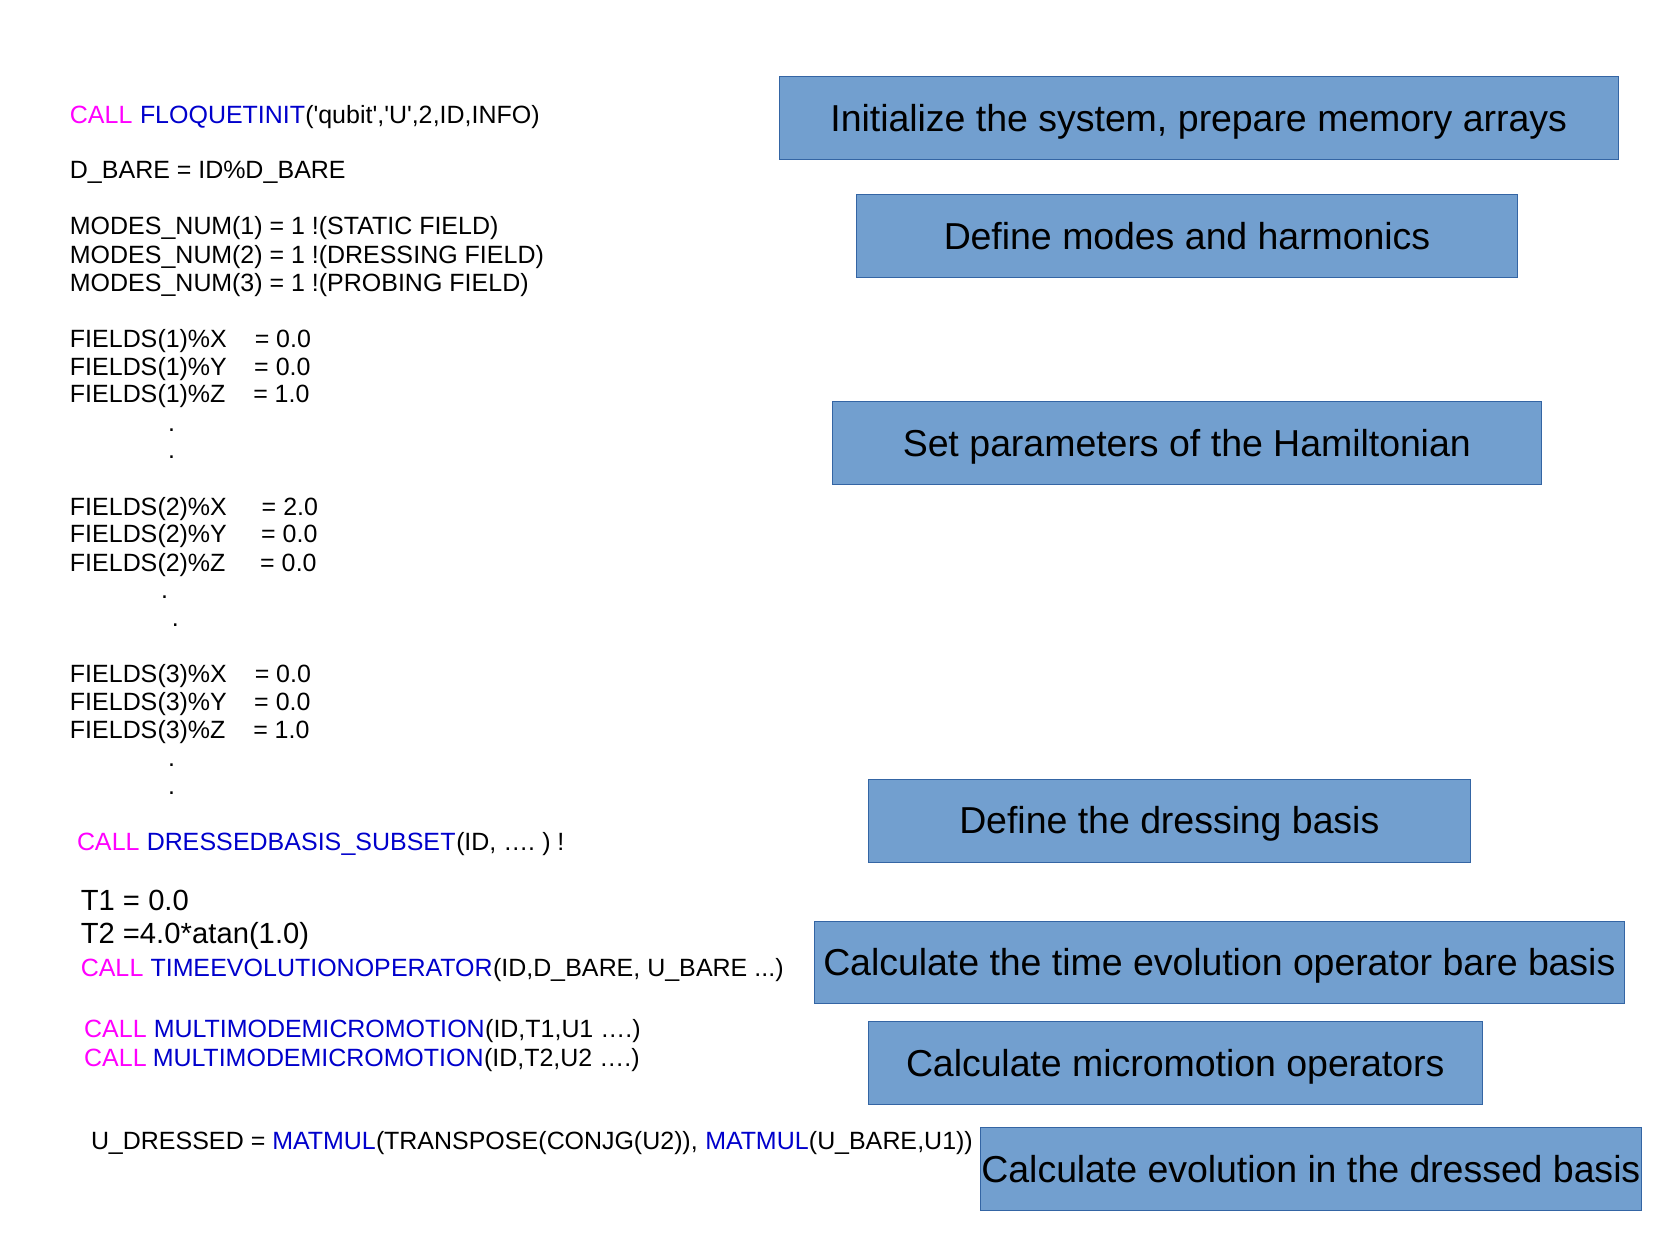

CALL FLOQUETINIT('qubit','U',2,ID,INFO)
 D_BARE = ID%D_BARE
 MODES_NUM(1) = 1 !(STATIC FIELD)
 MODES_NUM(2) = 1 !(DRESSING FIELD)
 MODES_NUM(3) = 1 !(PROBING FIELD)
 FIELDS(1)%X = 0.0
 FIELDS(1)%Y = 0.0
 FIELDS(1)%Z = 1.0
 .
 .
 FIELDS(2)%X = 2.0
 FIELDS(2)%Y = 0.0
 FIELDS(2)%Z = 0.0
 .
	 .
 FIELDS(3)%X = 0.0
 FIELDS(3)%Y = 0.0
 FIELDS(3)%Z = 1.0
 .
 .
 CALL DRESSEDBASIS_SUBSET(ID, …. ) !
 T1 = 0.0
 T2 =4.0*atan(1.0)
 CALL TIMEEVOLUTIONOPERATOR(ID,D_BARE, U_BARE ...)
 CALL MULTIMODEMICROMOTION(ID,T1,U1 ….)
 CALL MULTIMODEMICROMOTION(ID,T2,U2 ….)
 U_DRESSED = MATMUL(TRANSPOSE(CONJG(U2)), MATMUL(U_BARE,U1))
Initialize the system, prepare memory arrays
Define modes and harmonics
Set parameters of the Hamiltonian
Define the dressing basis
Calculate the time evolution operator bare basis
Calculate micromotion operators
Calculate evolution in the dressed basis